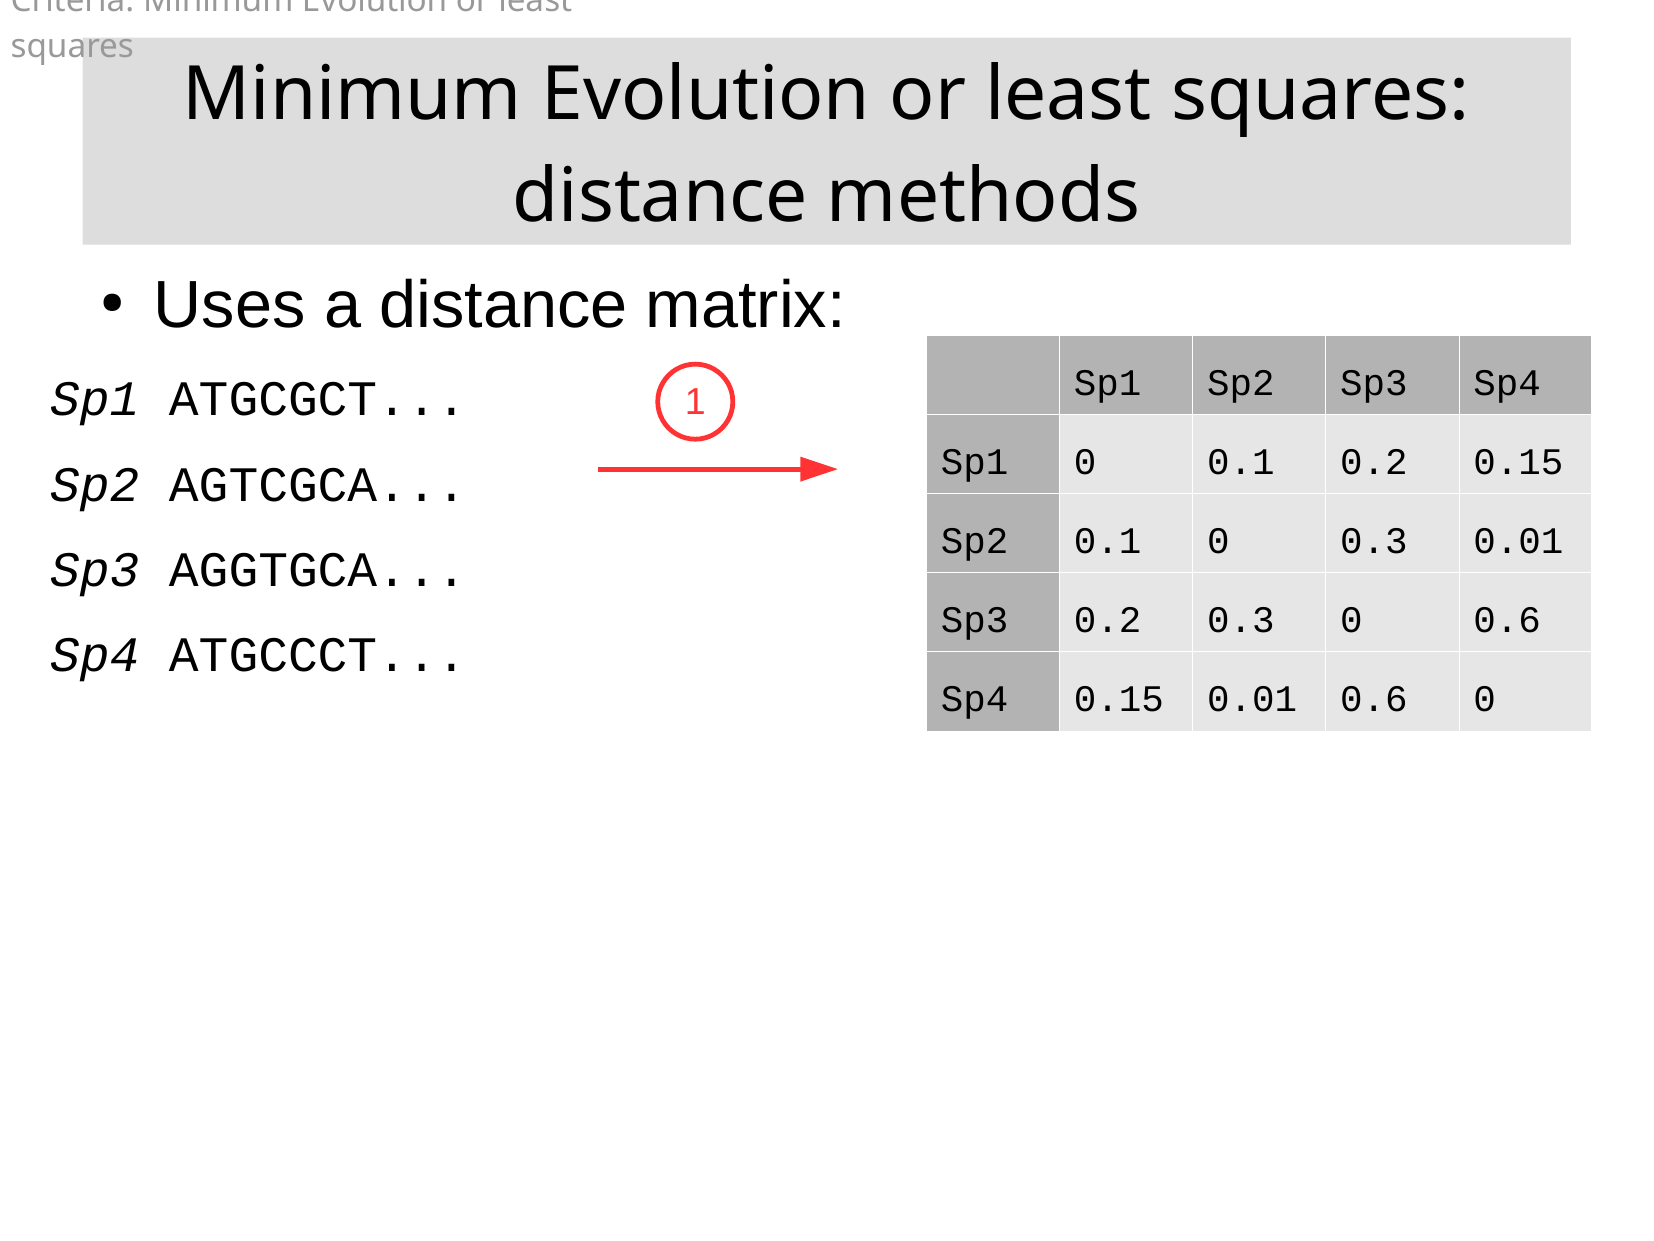

Criteria: Minimum Evolution or least squares
# Minimum Evolution or least squares: distance methods
Uses a distance matrix:
| | Sp1 | Sp2 | Sp3 | Sp4 |
| --- | --- | --- | --- | --- |
| Sp1 | 0 | 0.1 | 0.2 | 0.15 |
| Sp2 | 0.1 | 0 | 0.3 | 0.01 |
| Sp3 | 0.2 | 0.3 | 0 | 0.6 |
| Sp4 | 0.15 | 0.01 | 0.6 | 0 |
1
Sp1 ATGCGCT...
Sp2 AGTCGCA...
Sp3 AGGTGCA...
Sp4 ATGCCCT...